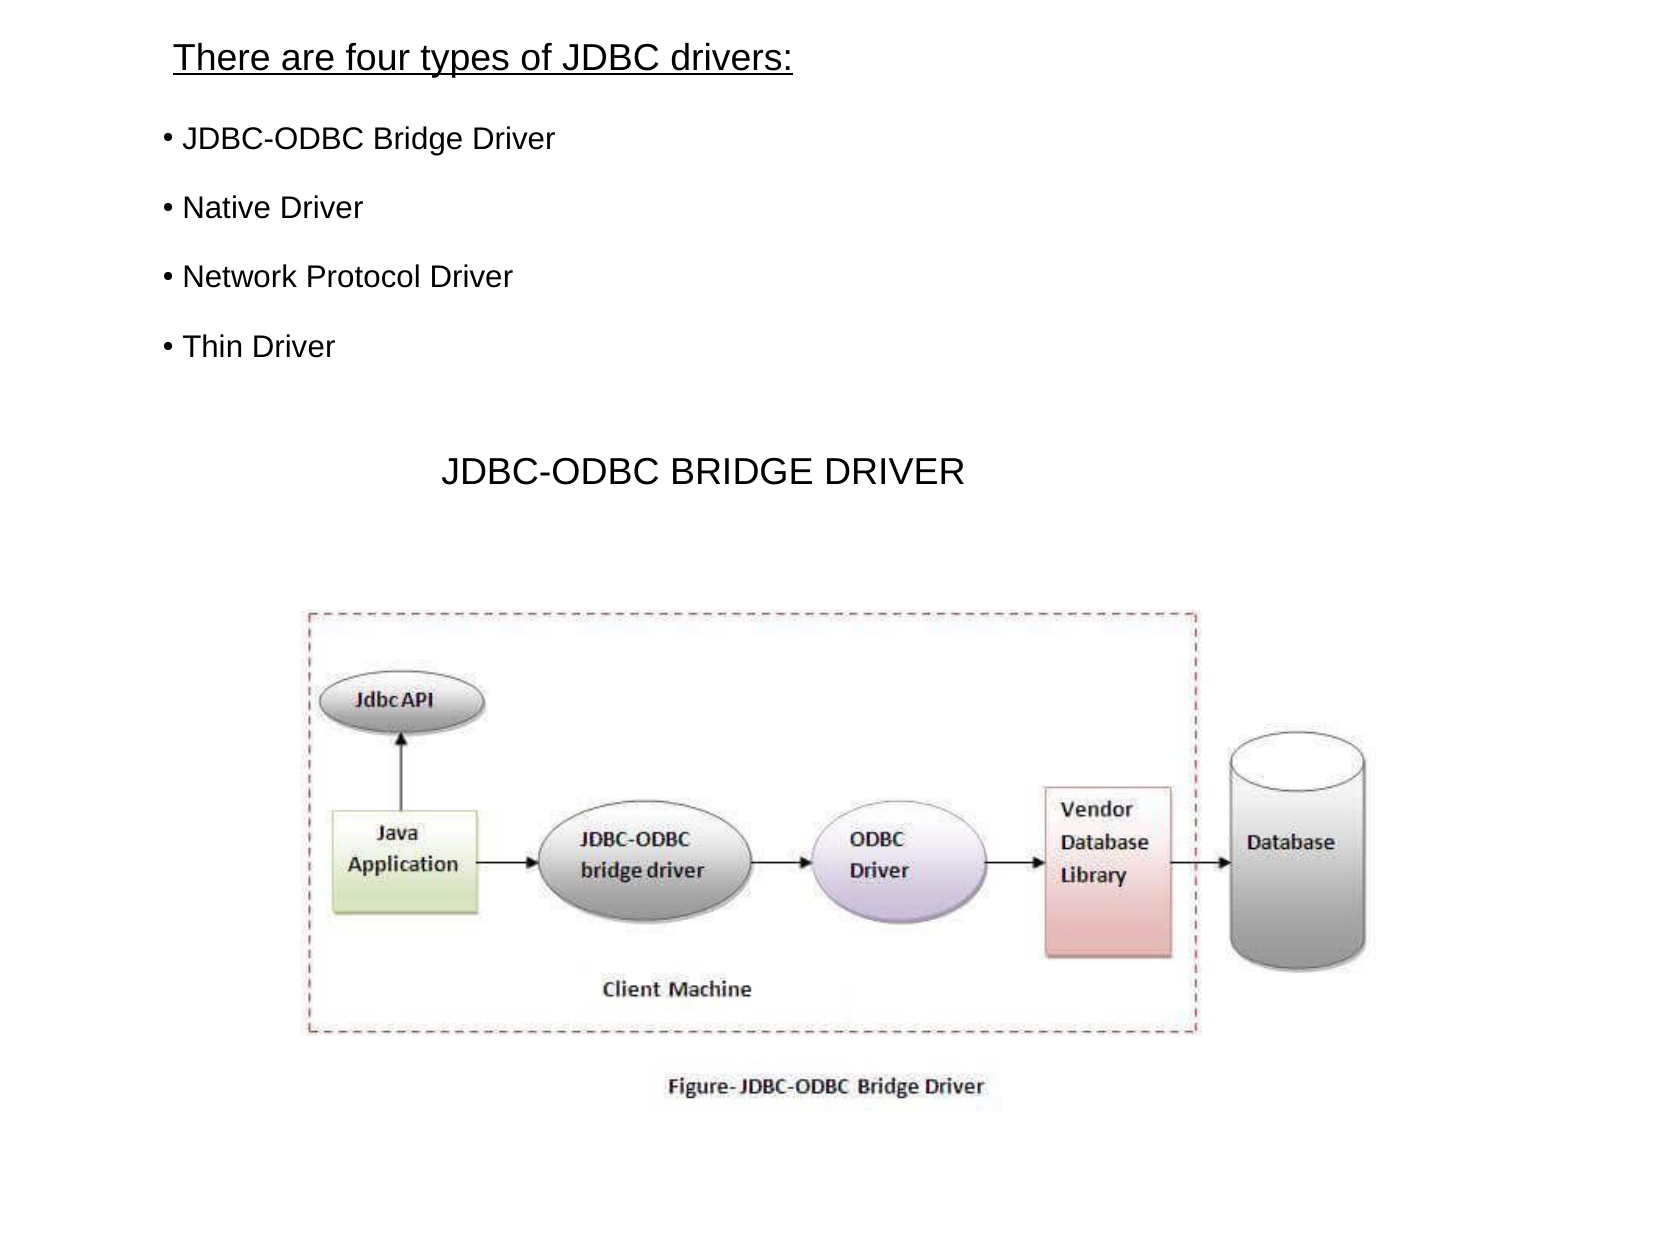

There are four types of JDBC drivers:
 JDBC-ODBC Bridge Driver
 Native Driver
 Network Protocol Driver
 Thin Driver
JDBC-ODBC BRIDGE DRIVER